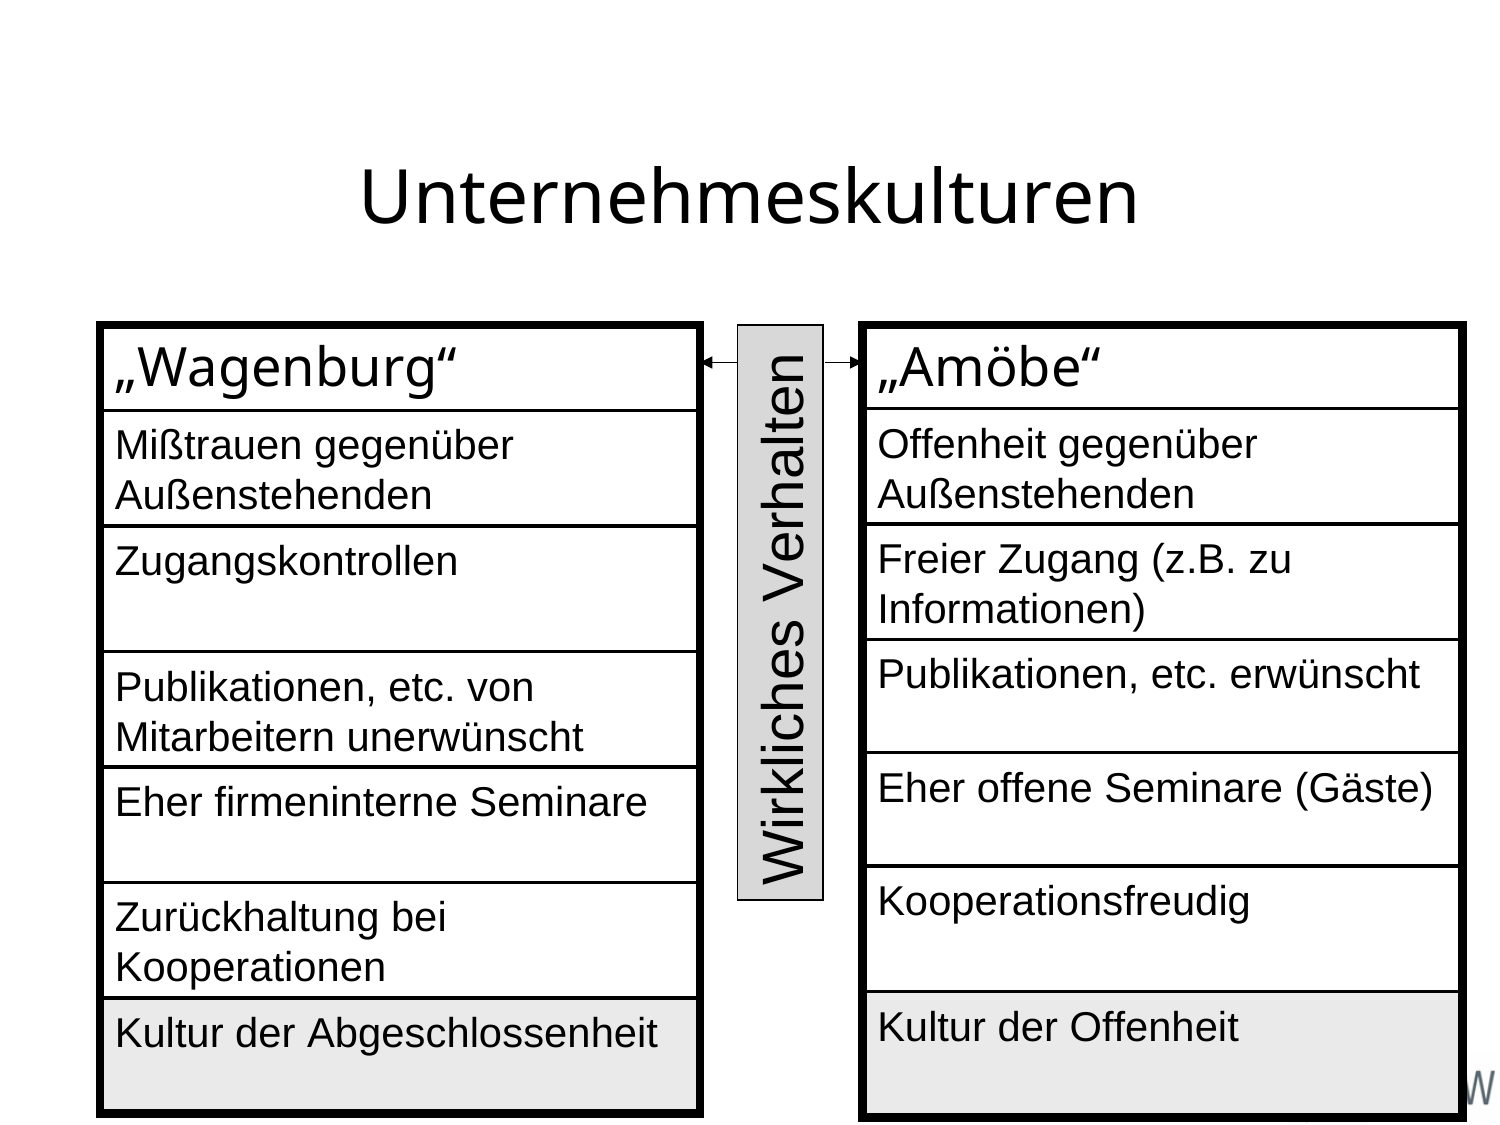

# Unternehmeskulturen
| „Wagenburg“ |
| --- |
| Mißtrauen gegenüber Außenstehenden |
| Zugangskontrollen |
| Publikationen, etc. von Mitarbeitern unerwünscht |
| Eher firmeninterne Seminare |
| Zurückhaltung bei Kooperationen |
| Kultur der Abgeschlossenheit |
| „Amöbe“ |
| --- |
| Offenheit gegenüber Außenstehenden |
| Freier Zugang (z.B. zu Informationen) |
| Publikationen, etc. erwünscht |
| Eher offene Seminare (Gäste) |
| Kooperationsfreudig |
| Kultur der Offenheit |
Wirkliches Verhalten